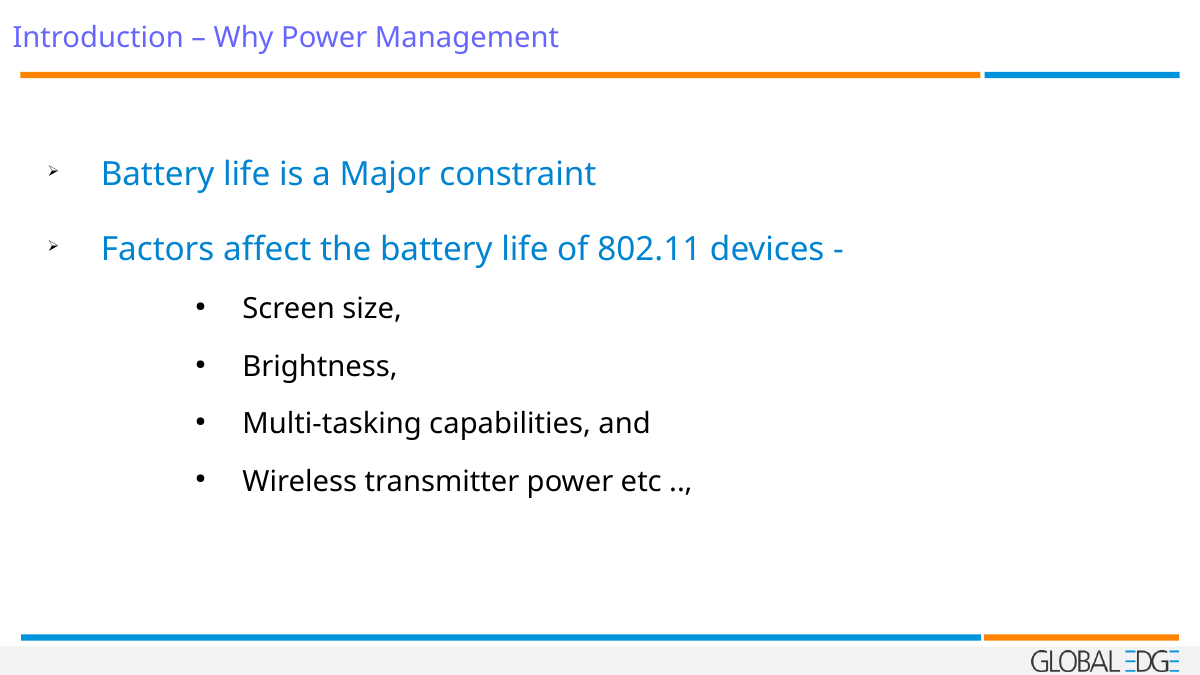

# Introduction – Why Power Management
Battery life is a Major constraint
Factors affect the battery life of 802.11 devices -
Screen size,
Brightness,
Multi-tasking capabilities, and
Wireless transmitter power etc ..,
| |
| --- |